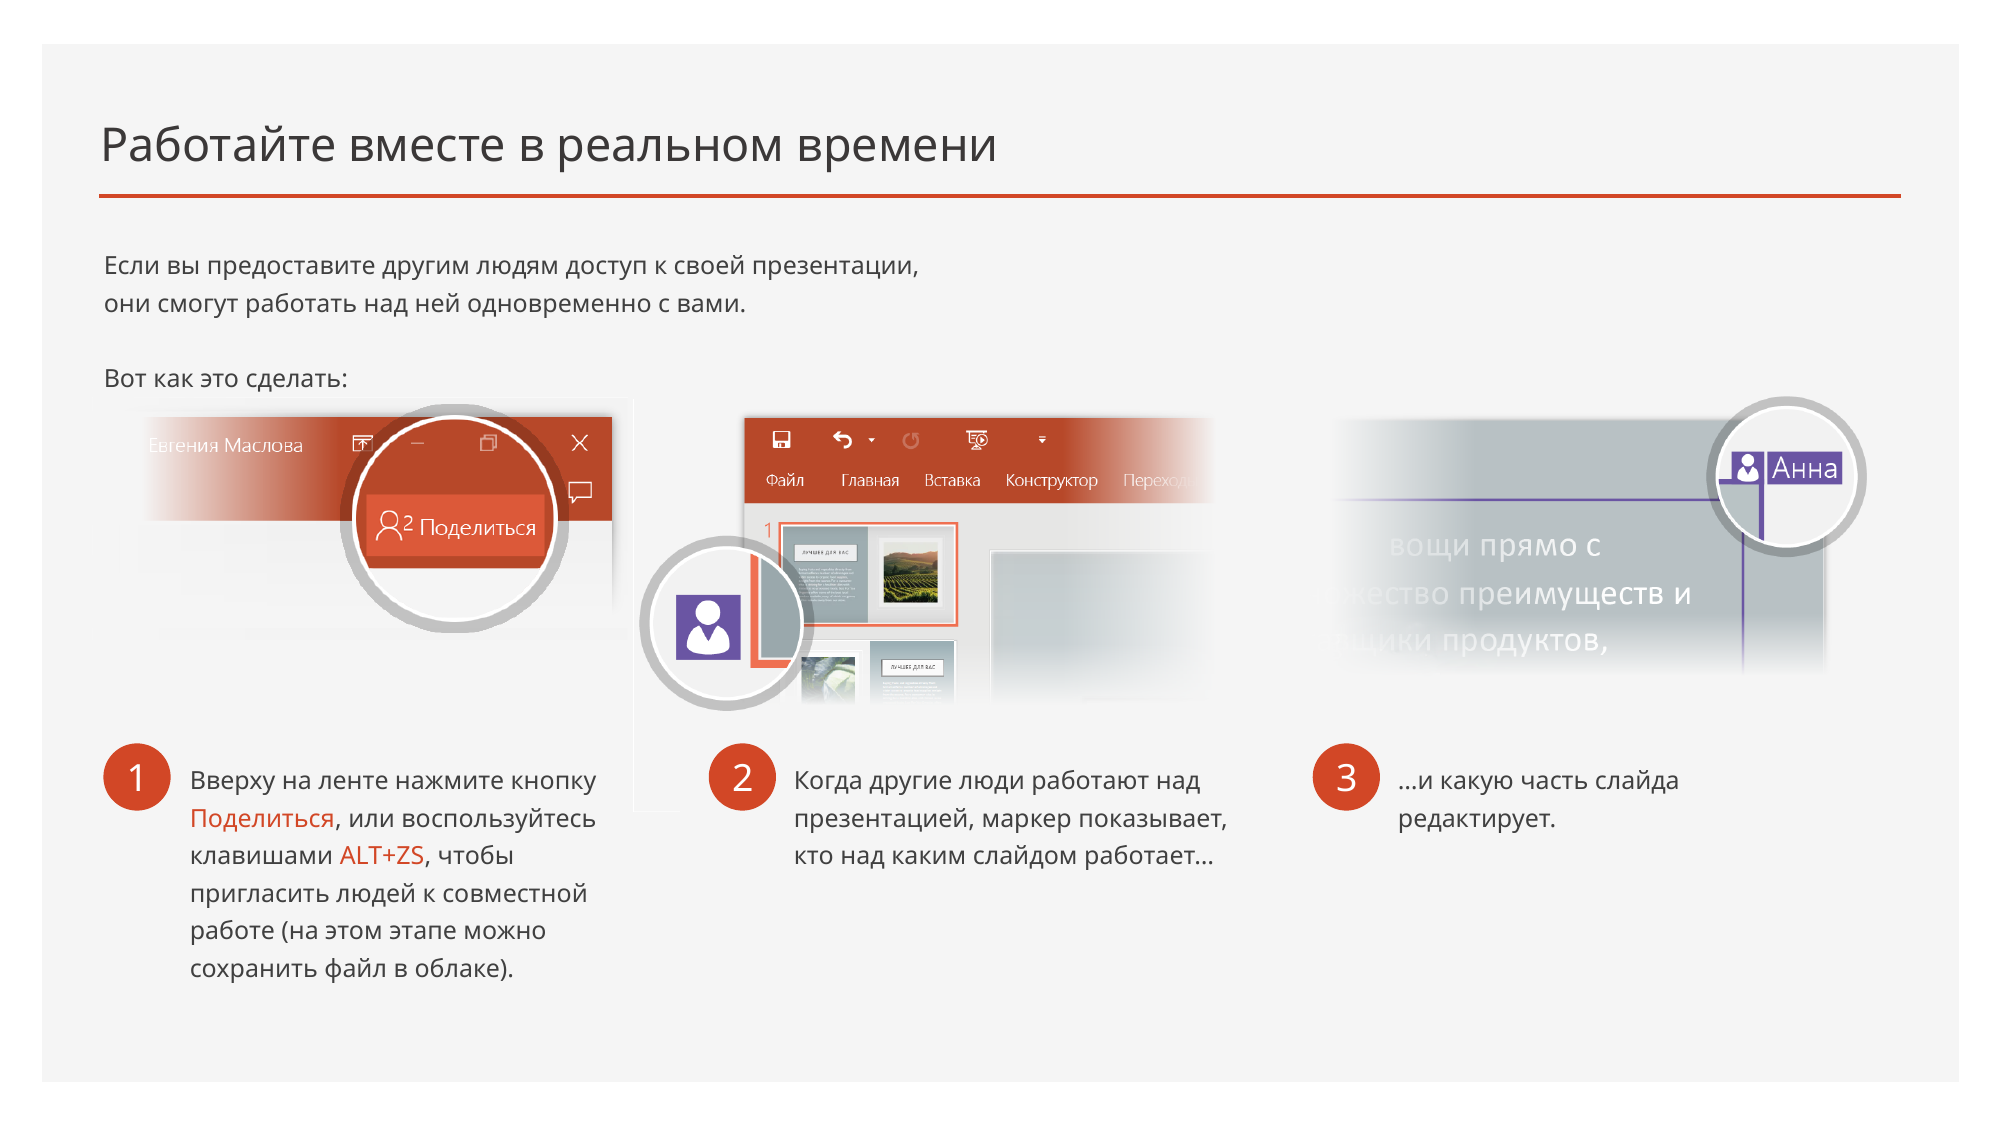

# Работайте вместе в реальном времени
Если вы предоставите другим людям доступ к своей презентации, они смогут работать над ней одновременно с вами.
Вот как это сделать:
1
2
3
Вверху на ленте нажмите кнопку Поделиться, или воспользуйтесь клавишами ALT+ZS, чтобы пригласить людей к совместной работе (на этом этапе можно сохранить файл в облаке).
Когда другие люди работают над презентацией, маркер показывает, кто над каким слайдом работает…
…и какую часть слайда редактирует.